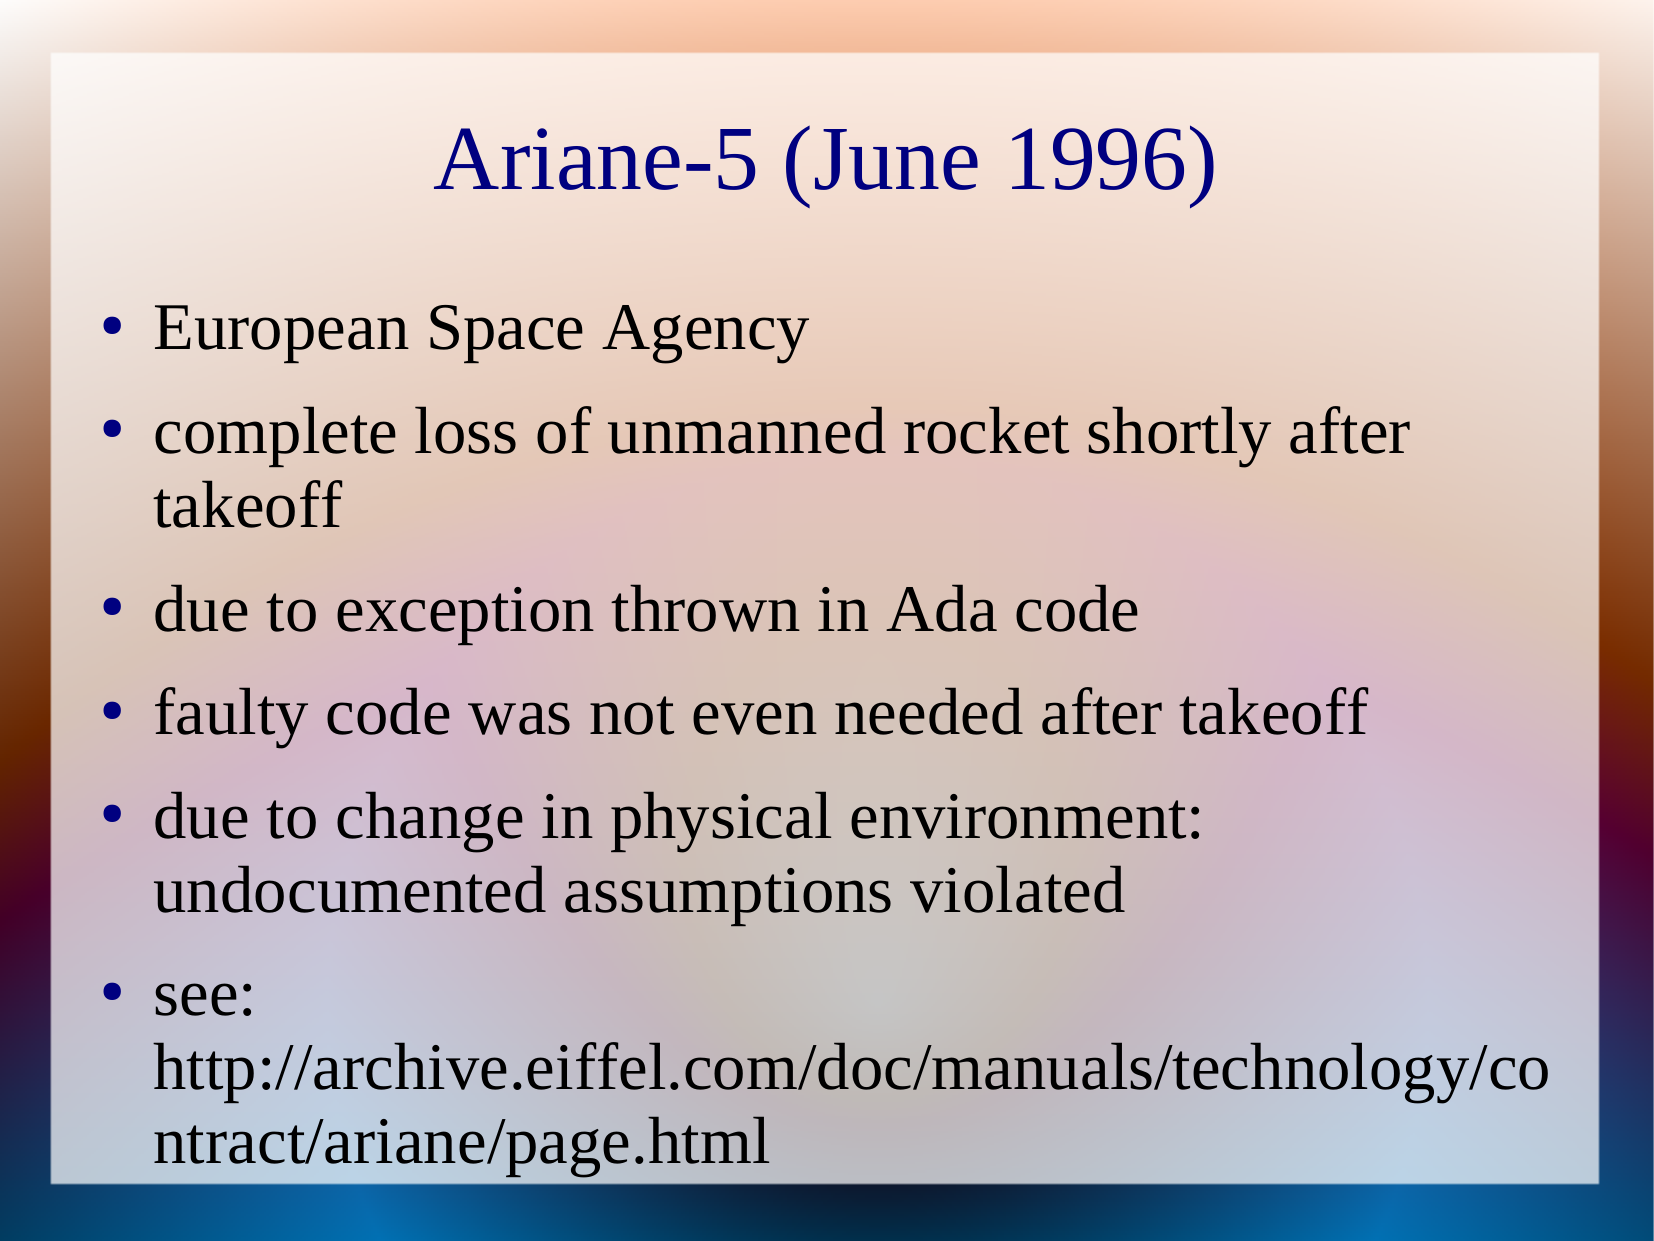

# Ariane-5 (June 1996)
European Space Agency
complete loss of unmanned rocket shortly after takeoff
due to exception thrown in Ada code
faulty code was not even needed after takeoff
due to change in physical environment: undocumented assumptions violated
see: http://archive.eiffel.com/doc/manuals/technology/contract/ariane/page.html